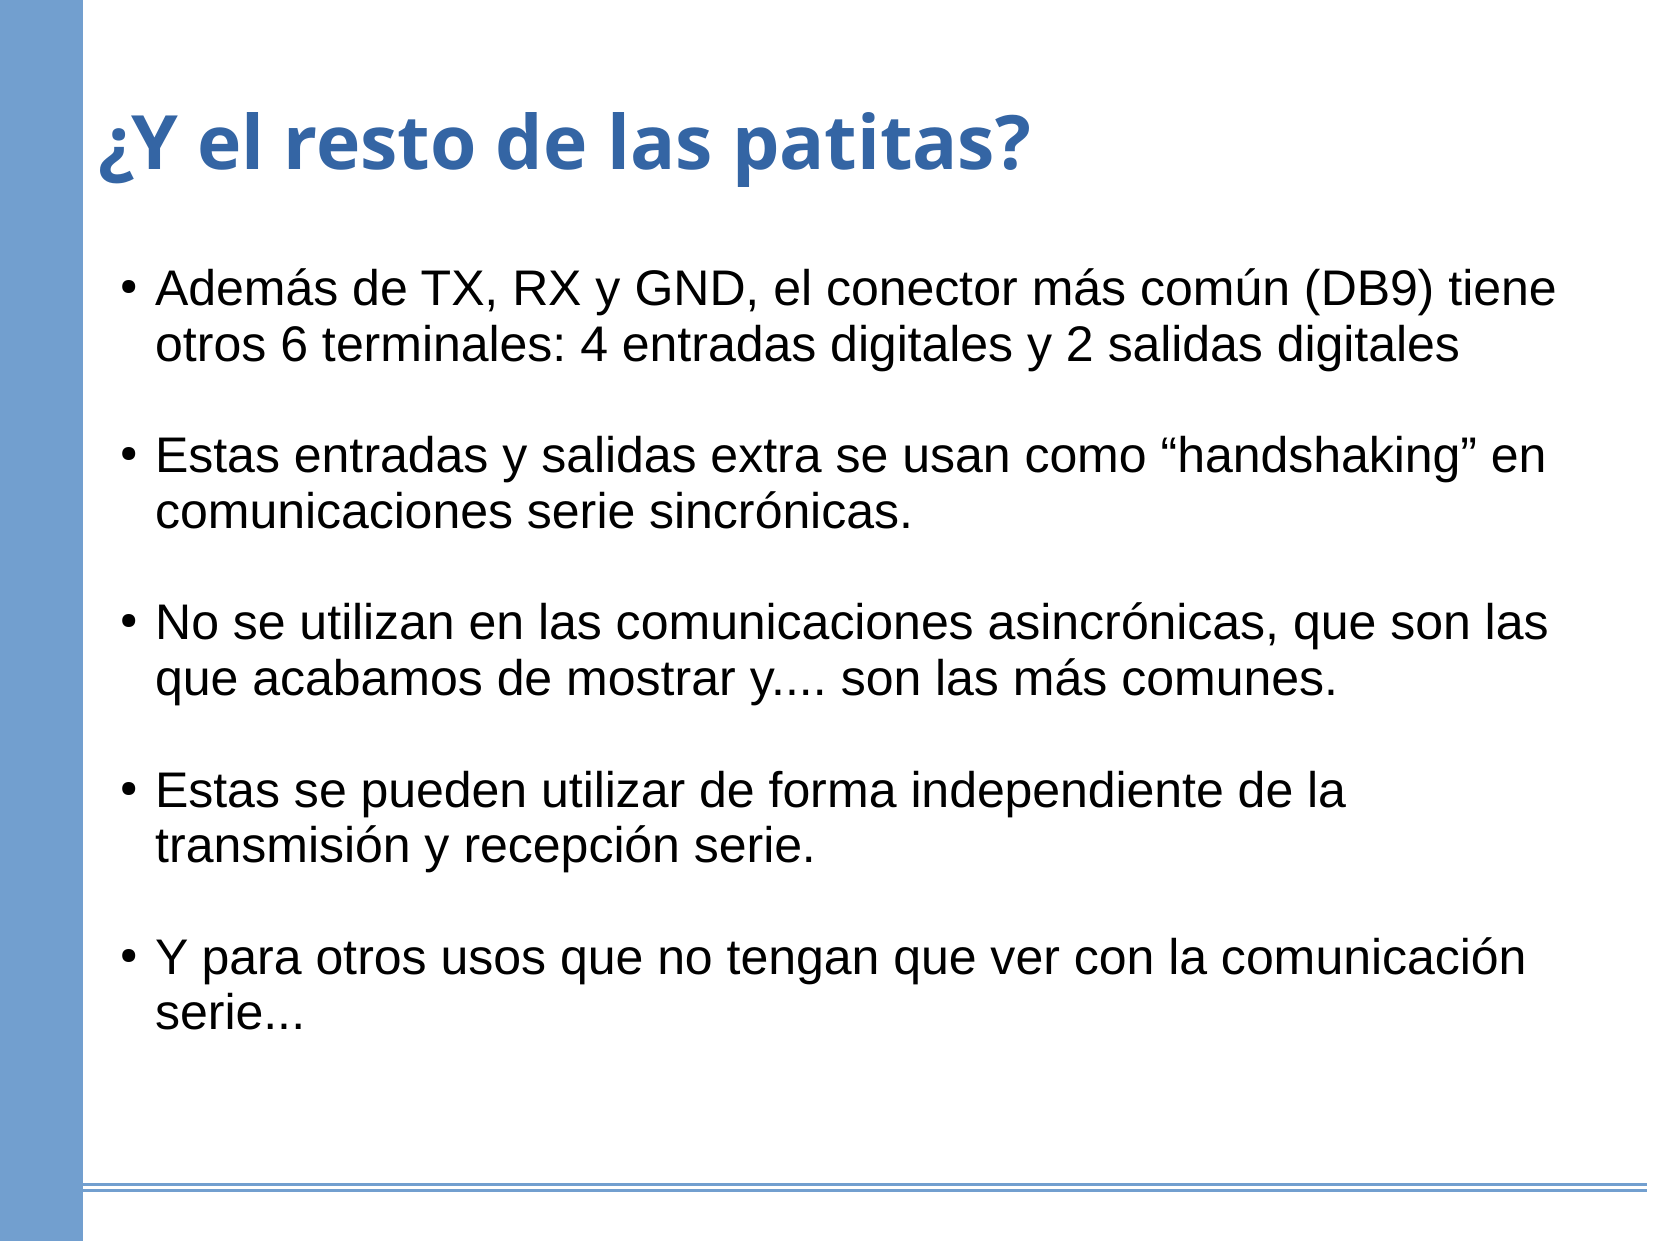

¿Y el resto de las patitas?
Además de TX, RX y GND, el conector más común (DB9) tiene otros 6 terminales: 4 entradas digitales y 2 salidas digitales
Estas entradas y salidas extra se usan como “handshaking” en comunicaciones serie sincrónicas.
No se utilizan en las comunicaciones asincrónicas, que son las que acabamos de mostrar y.... son las más comunes.
Estas se pueden utilizar de forma independiente de la transmisión y recepción serie.
Y para otros usos que no tengan que ver con la comunicación serie...